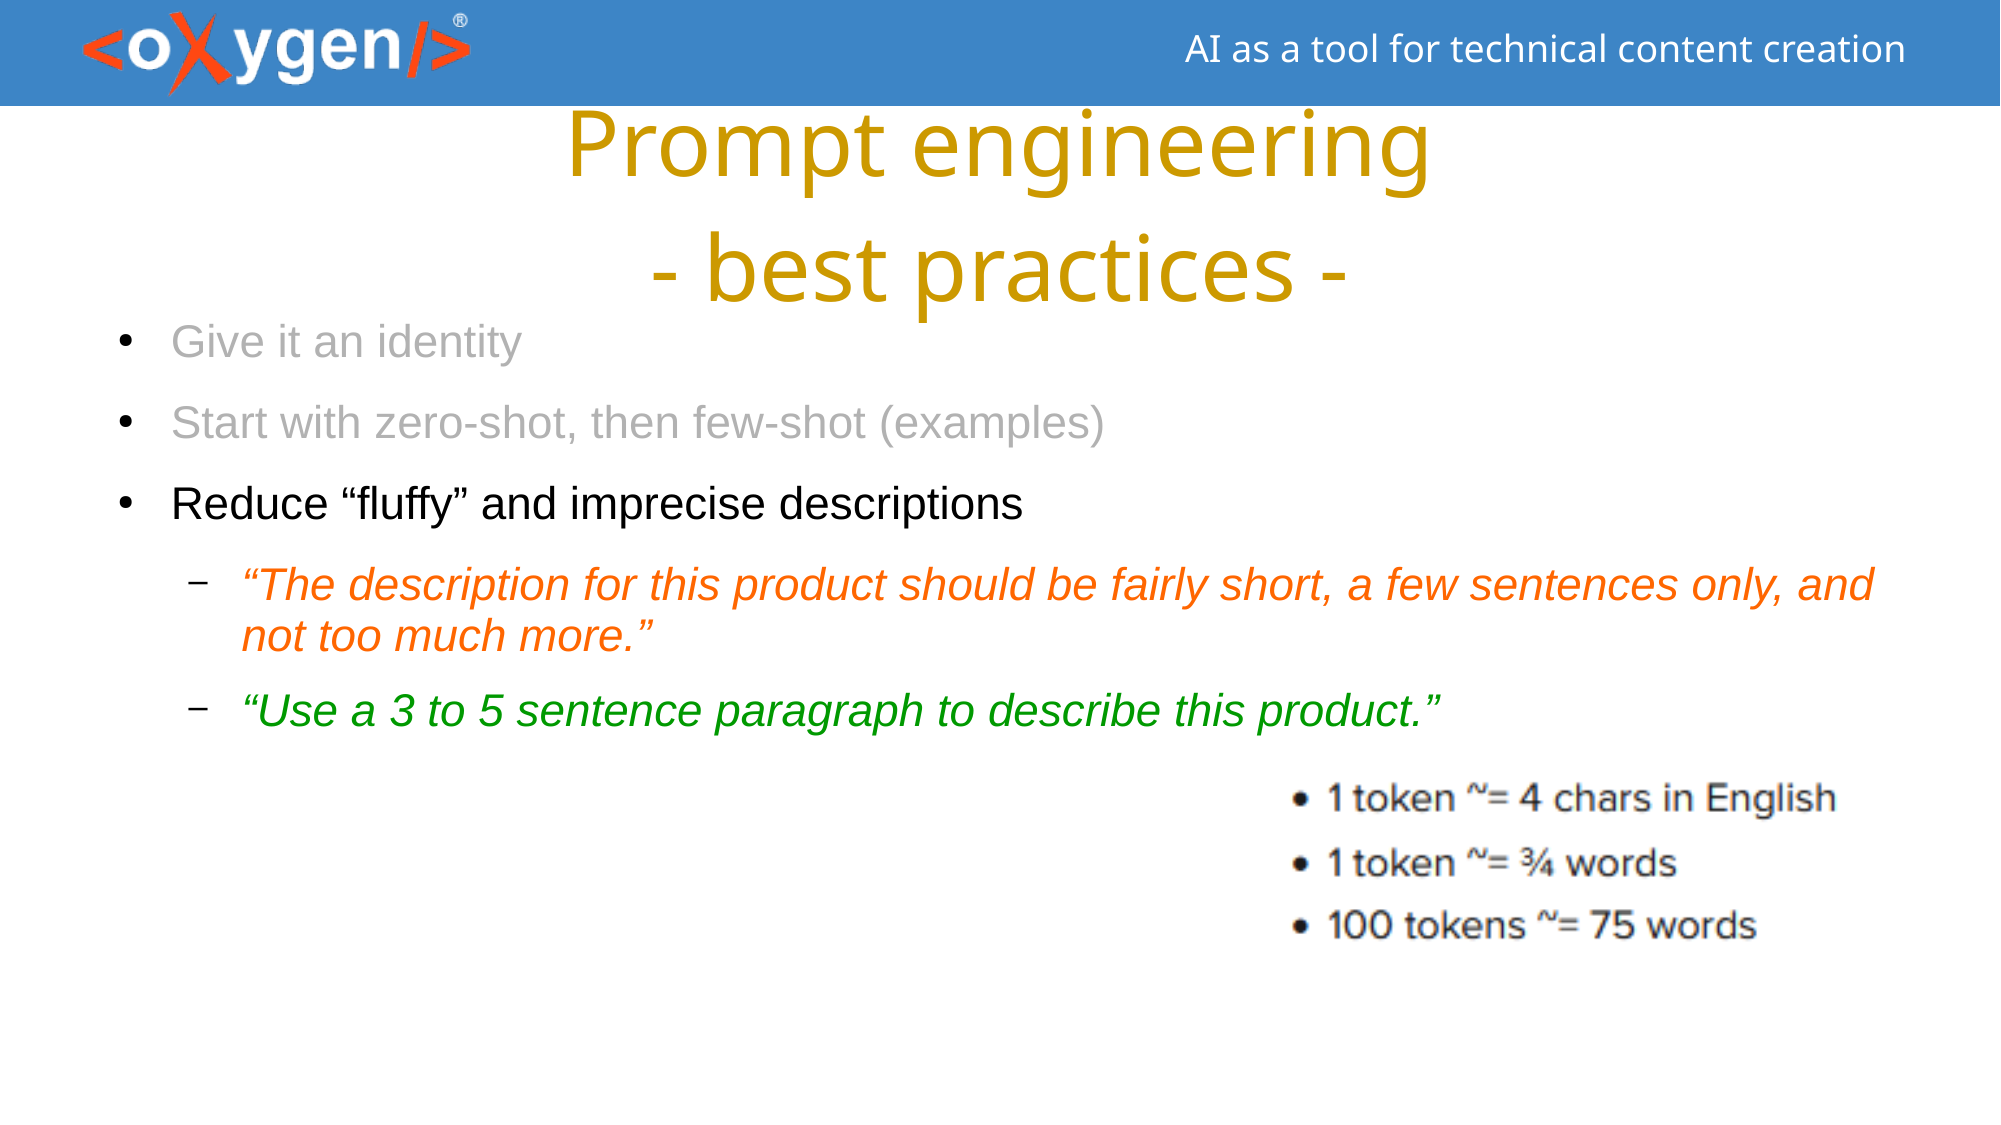

# Prompt engineering - best practices -
Give it an identity
Start with zero-shot, then few-shot (examples)
Reduce “fluffy” and imprecise descriptions
“The description for this product should be fairly short, a few sentences only, and not too much more.”
“Use a 3 to 5 sentence paragraph to describe this product.”